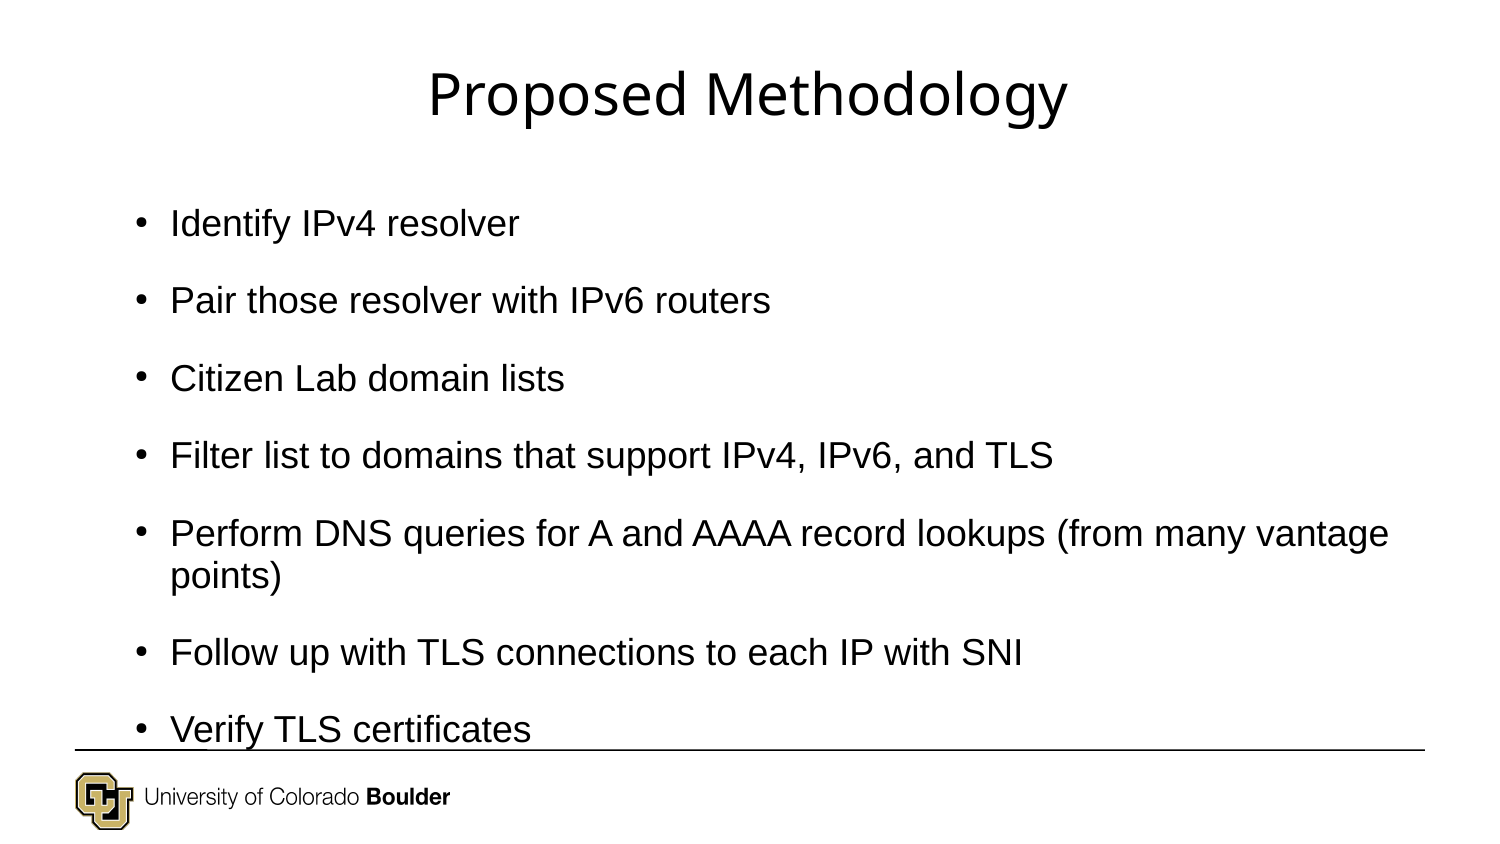

# Proposed Methodology
Identify IPv4 resolver
Pair those resolver with IPv6 routers
Citizen Lab domain lists
Filter list to domains that support IPv4, IPv6, and TLS
Perform DNS queries for A and AAAA record lookups (from many vantage points)
Follow up with TLS connections to each IP with SNI
Verify TLS certificates